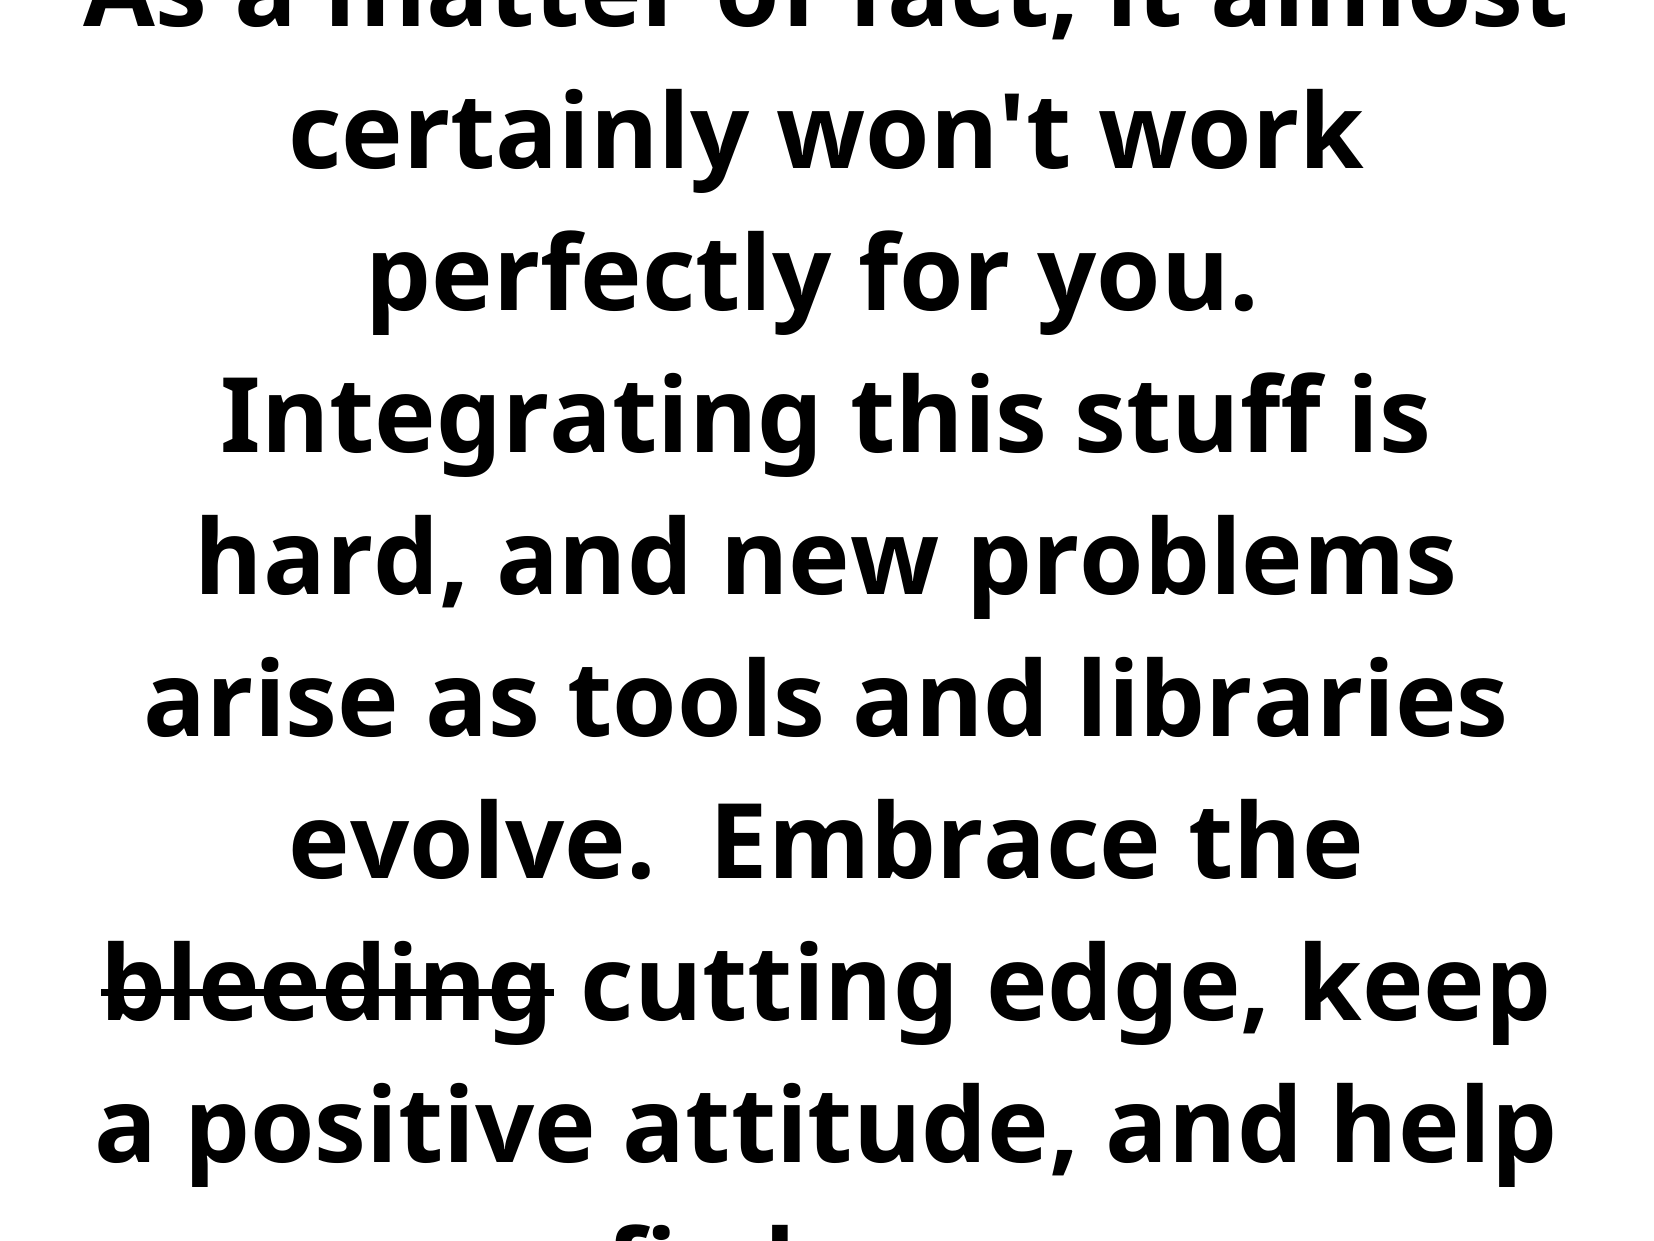

# As a matter of fact, it almost certainly won't work perfectly for you. Integrating this stuff is hard, and new problems arise as tools and libraries evolve. Embrace the bleeding cutting edge, keep a positive attitude, and help fix bugs.